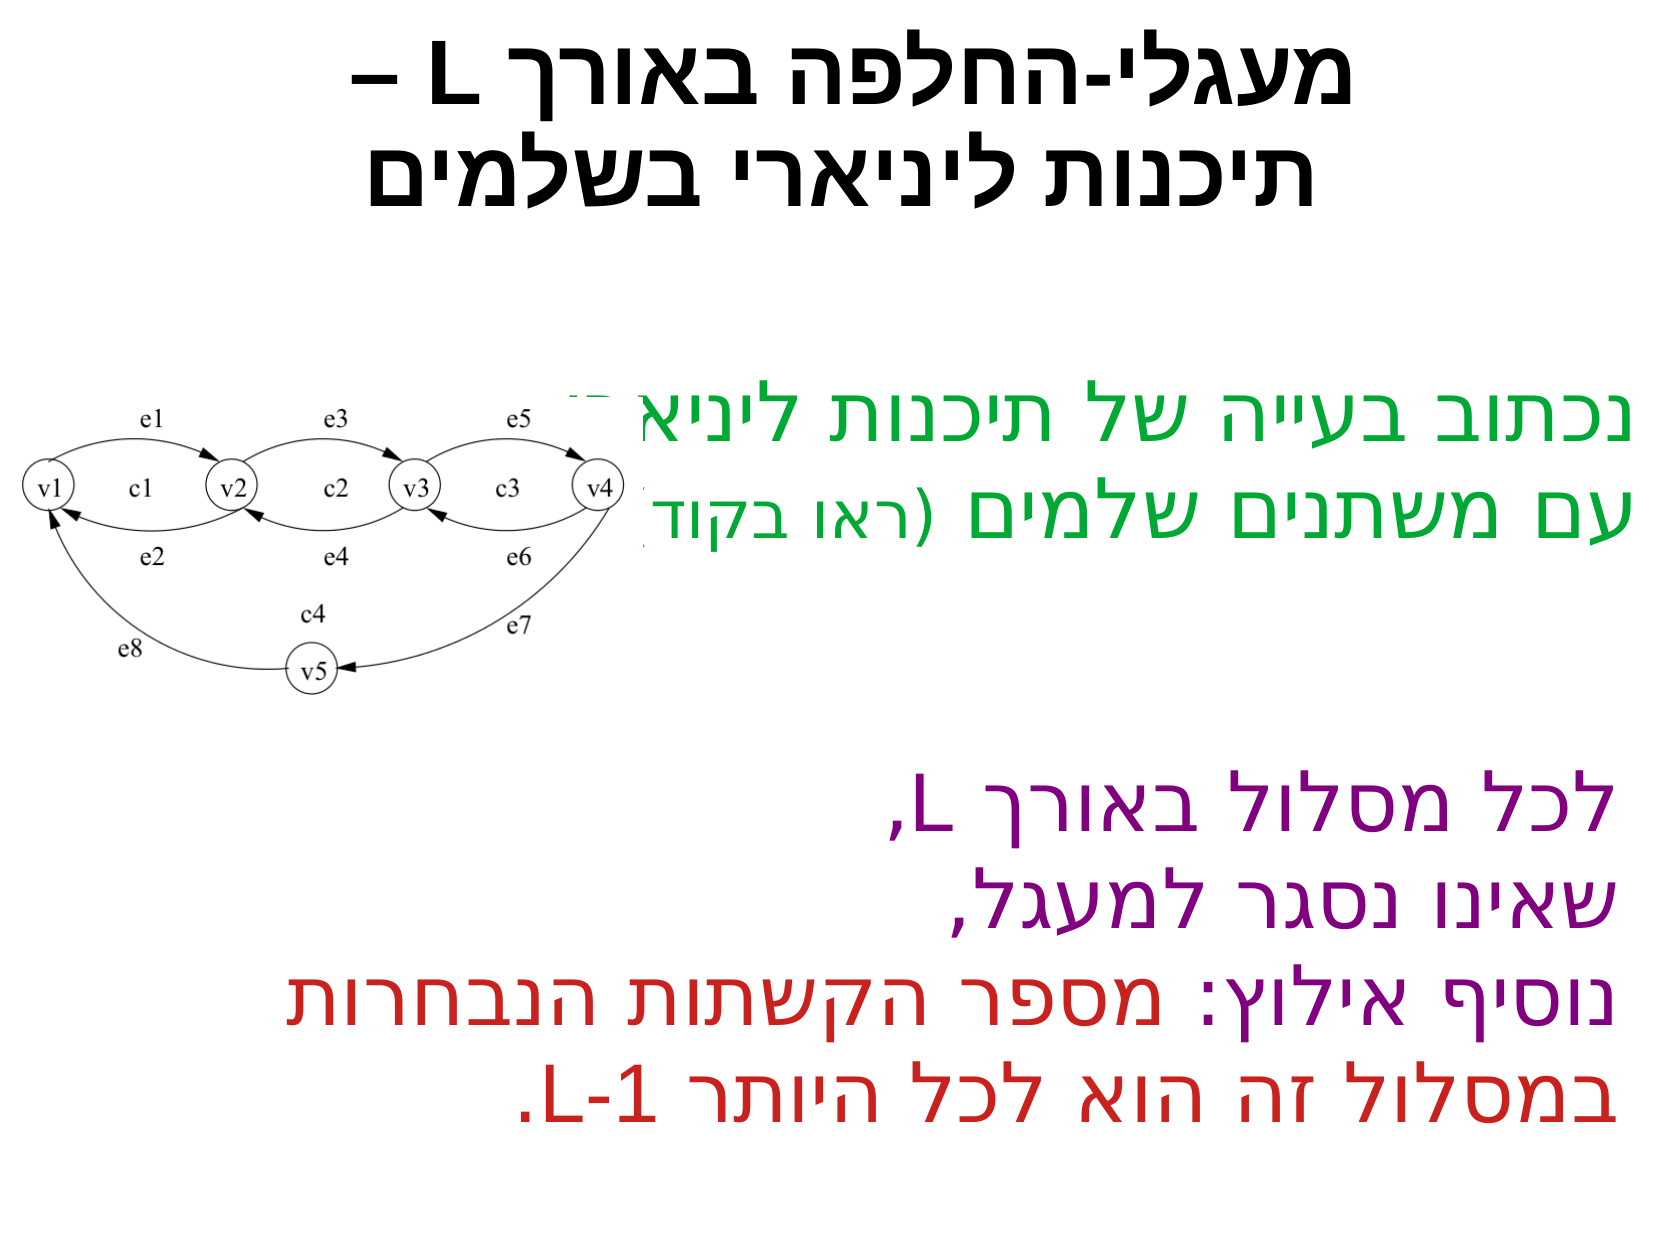

# מעגלי-החלפה באורך L – תיכנות ליניארי בשלמים
נכתוב בעייה של תיכנות ליניארי
עם משתנים שלמים (ראו בקוד).
לכל מסלול באורך L,
שאינו נסגר למעגל,
נוסיף אילוץ: מספר הקשתות הנבחרות במסלול זה הוא לכל היותר L-1.